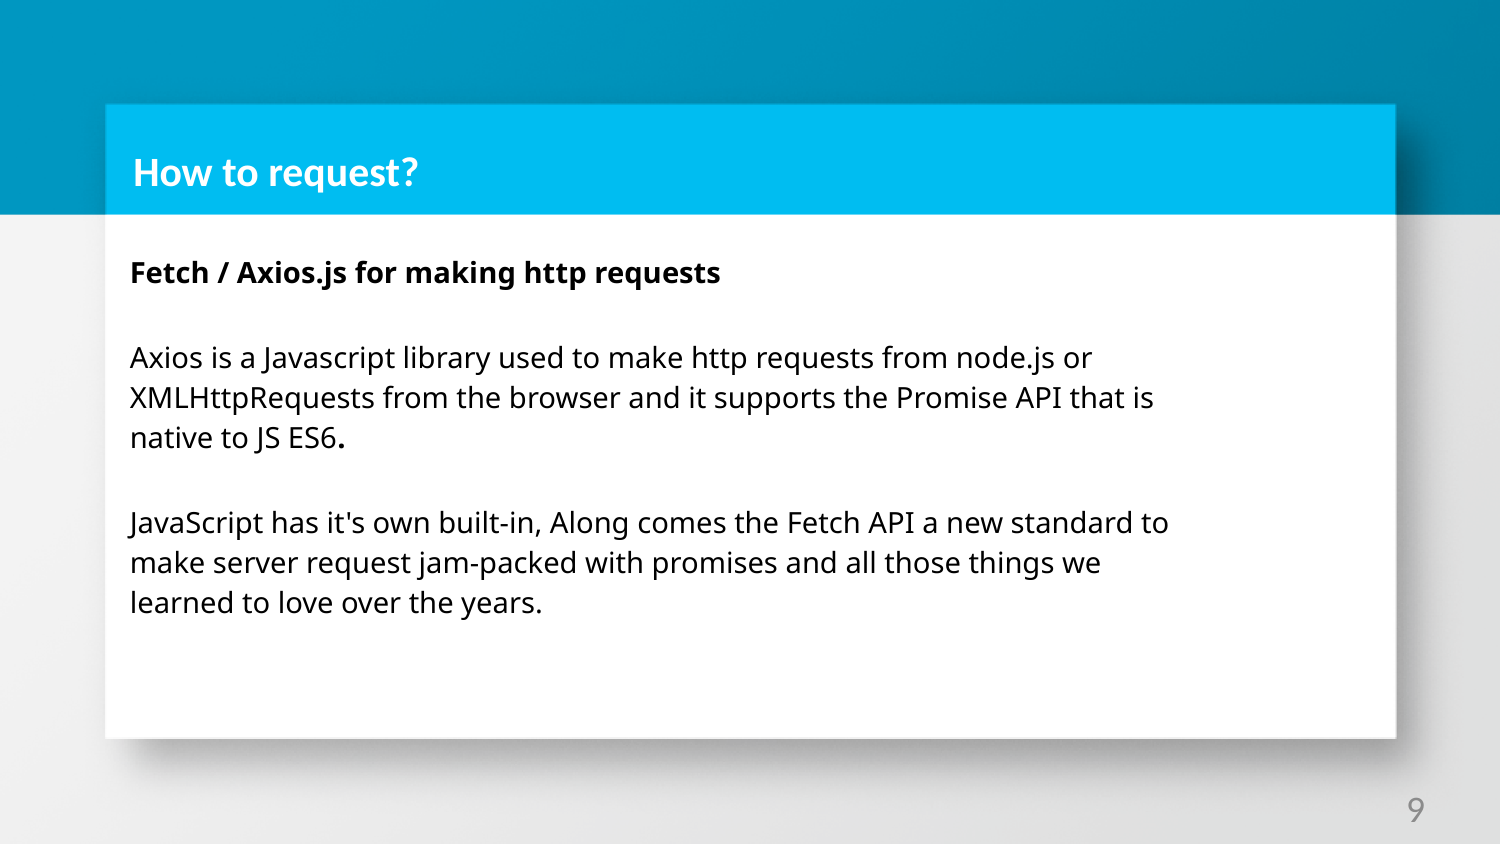

# How to request?
Fetch / Axios.js for making http requests
Axios is a Javascript library used to make http requests from node.js or XMLHttpRequests from the browser and it supports the Promise API that is native to JS ES6.
JavaScript has it's own built-in, Along comes the Fetch API a new standard to make server request jam-packed with promises and all those things we learned to love over the years.
Naveed Rana
9